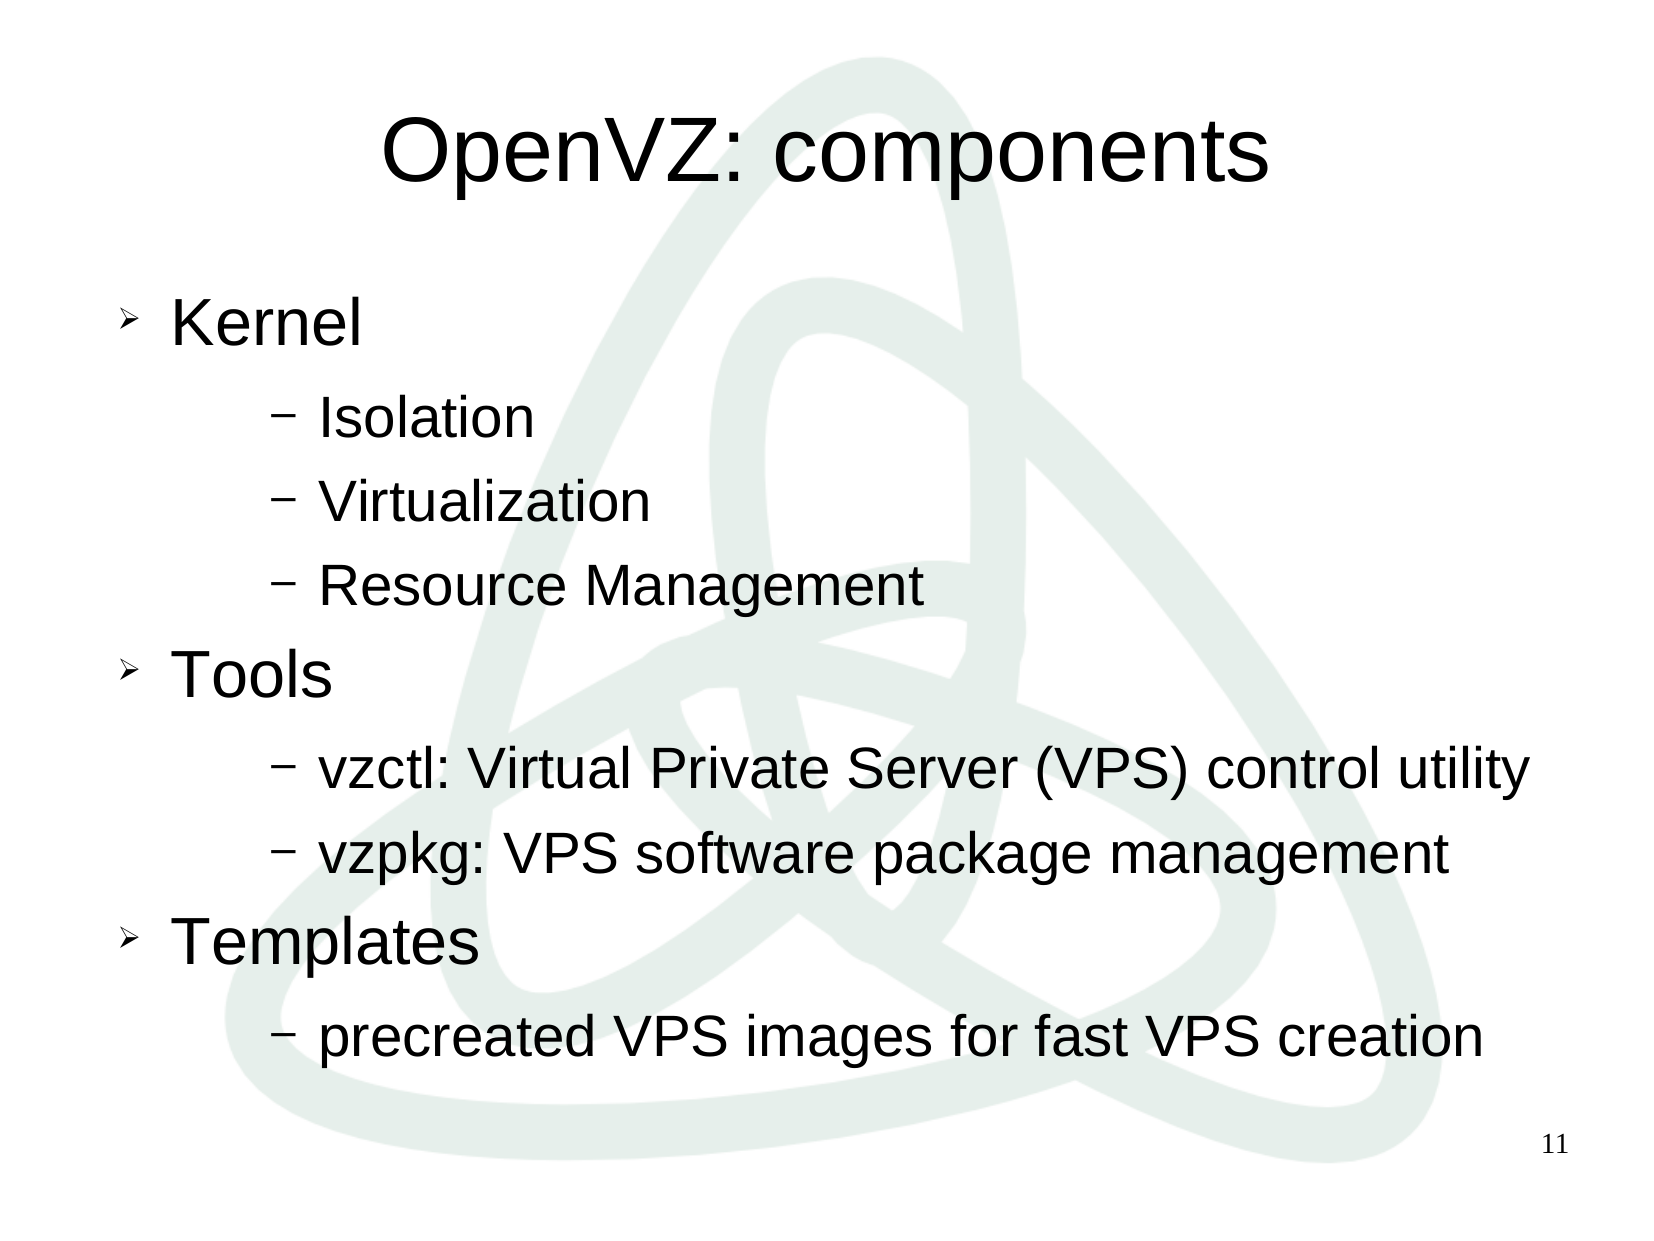

# OpenVZ: components
Kernel
Isolation
Virtualization
Resource Management
Tools
vzctl: Virtual Private Server (VPS) control utility
vzpkg: VPS software package management
Templates
precreated VPS images for fast VPS creation